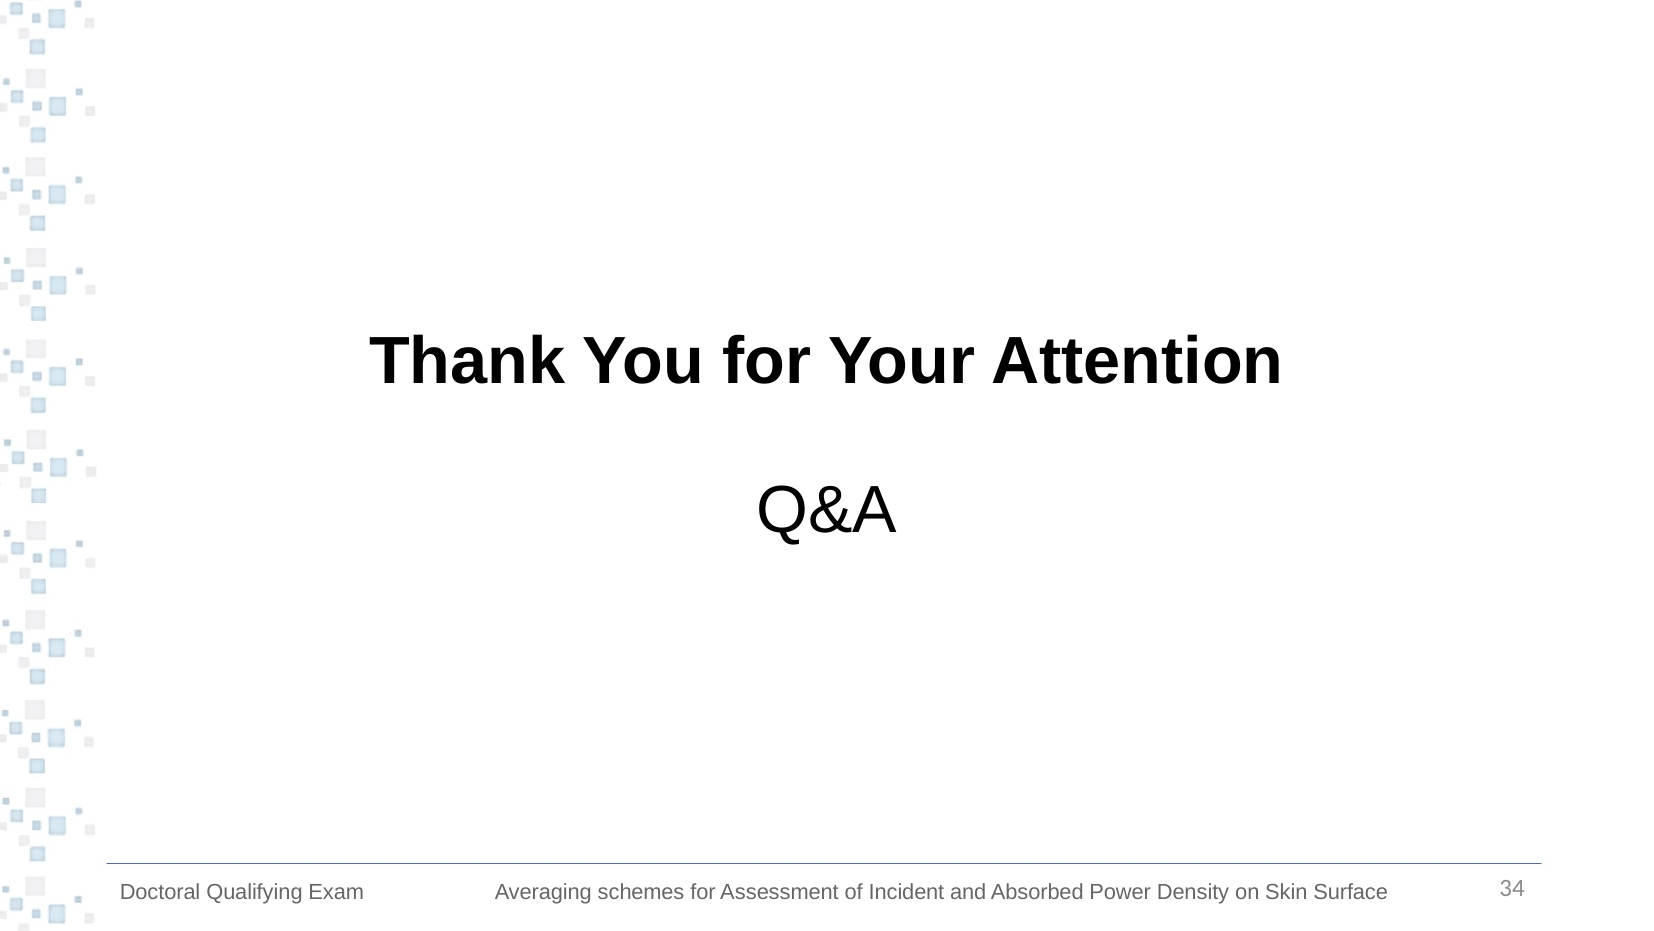

Thank You for Your Attention
Q&A
34
Doctoral Qualifying Exam		Averaging schemes for Assessment of Incident and Absorbed Power Density on Skin Surface